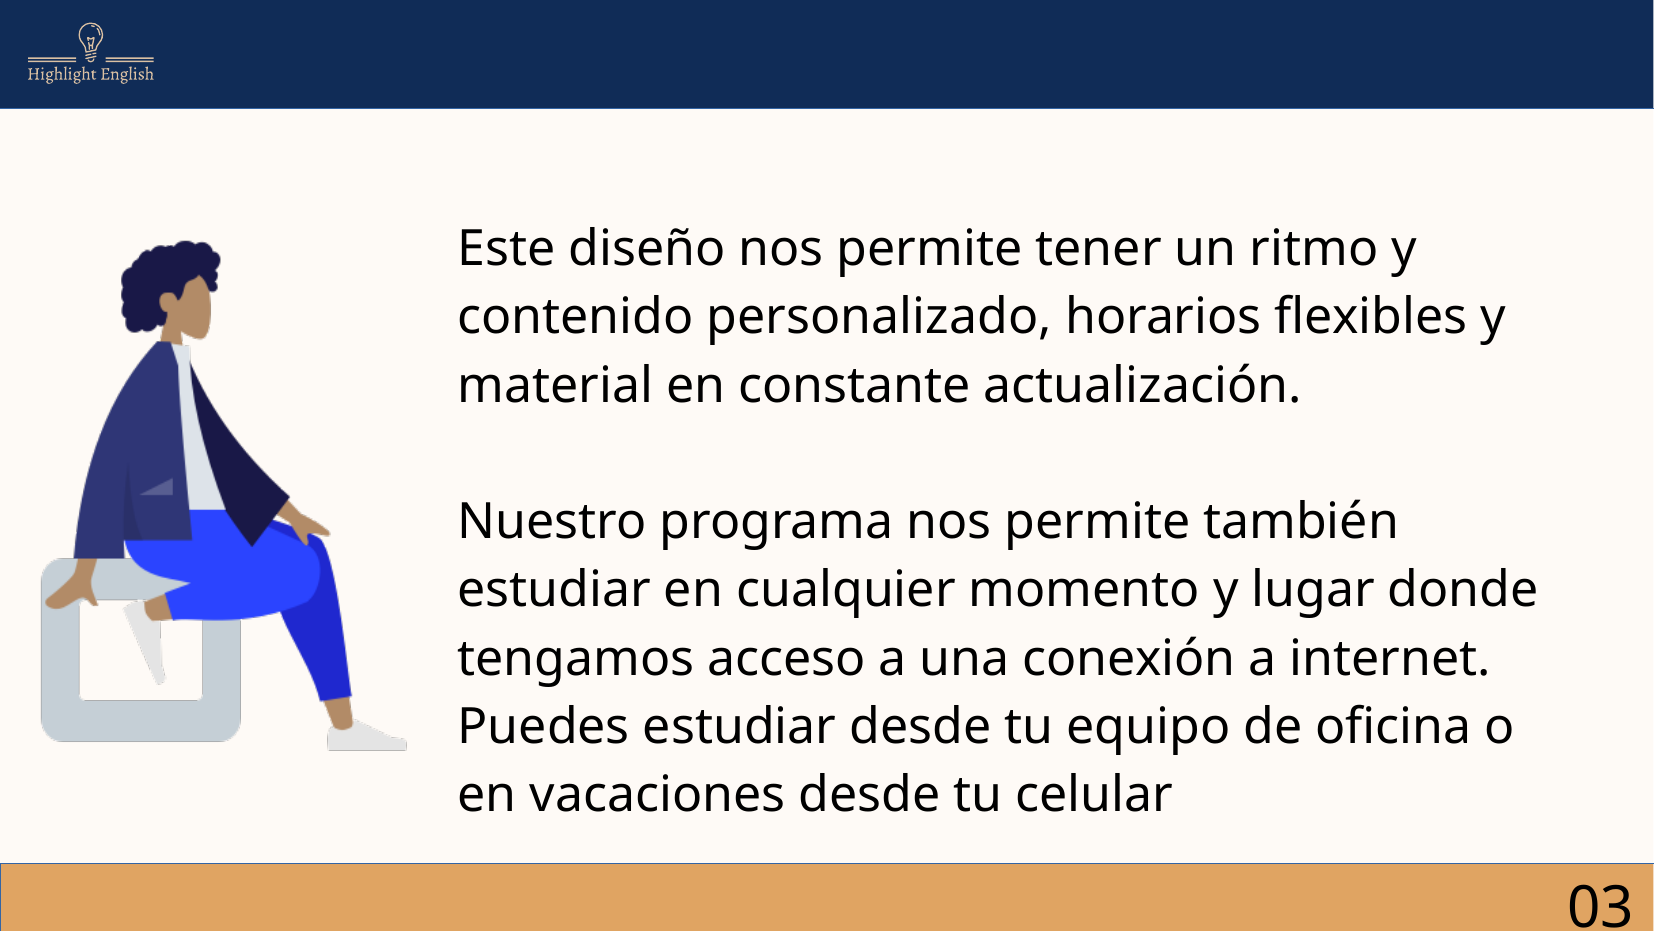

Este diseño nos permite tener un ritmo y contenido personalizado, horarios flexibles y material en constante actualización.
Nuestro programa nos permite también estudiar en cualquier momento y lugar donde tengamos acceso a una conexión a internet. Puedes estudiar desde tu equipo de oficina o en vacaciones desde tu celular
03